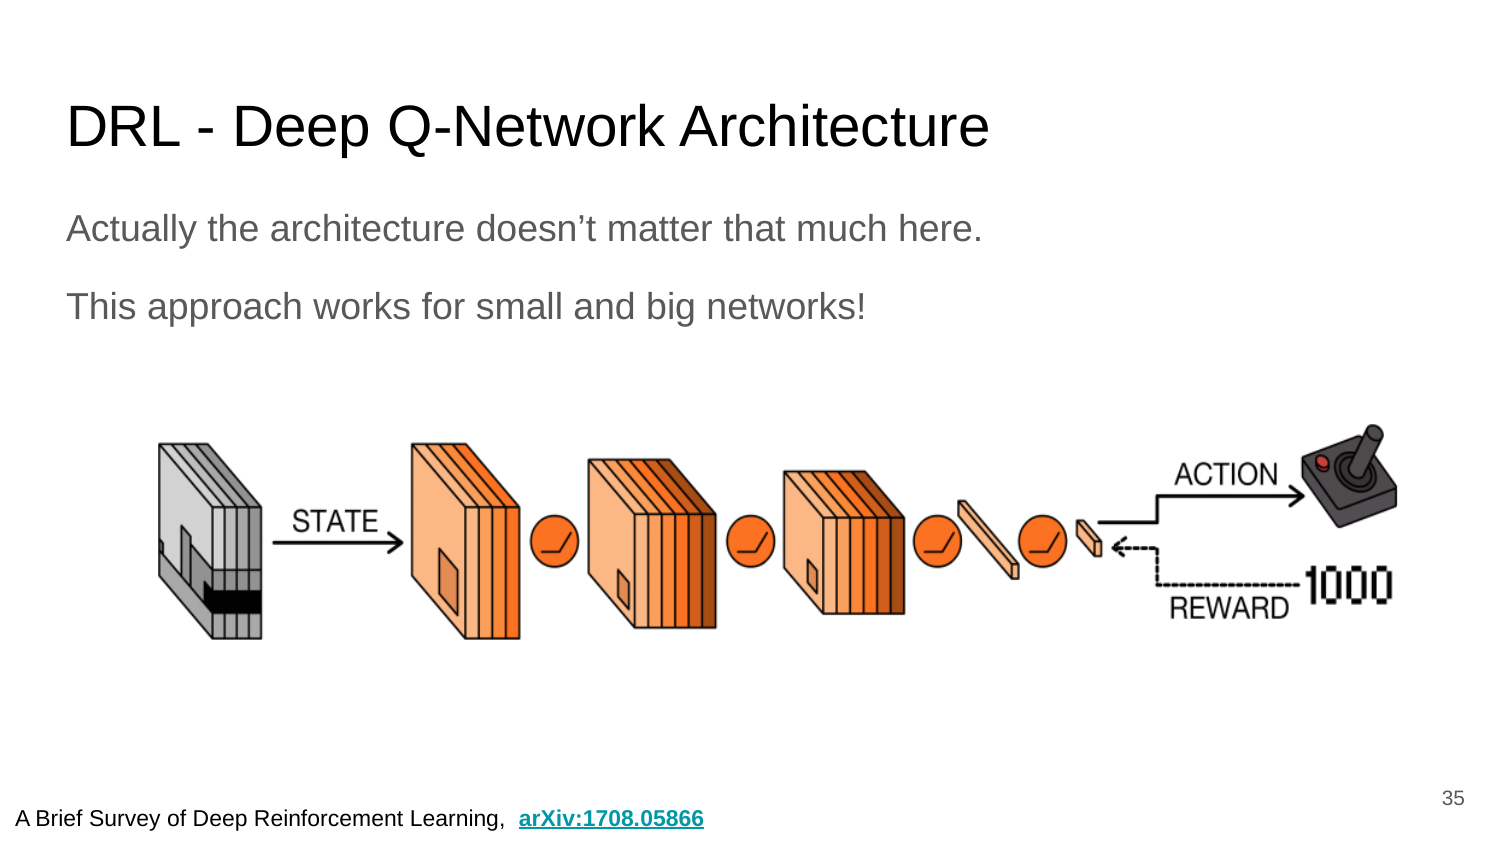

# DRL - Deep Q-Network Architecture
Actually the architecture doesn’t matter that much here.
This approach works for small and big networks!
A Brief Survey of Deep Reinforcement Learning, arXiv:1708.05866